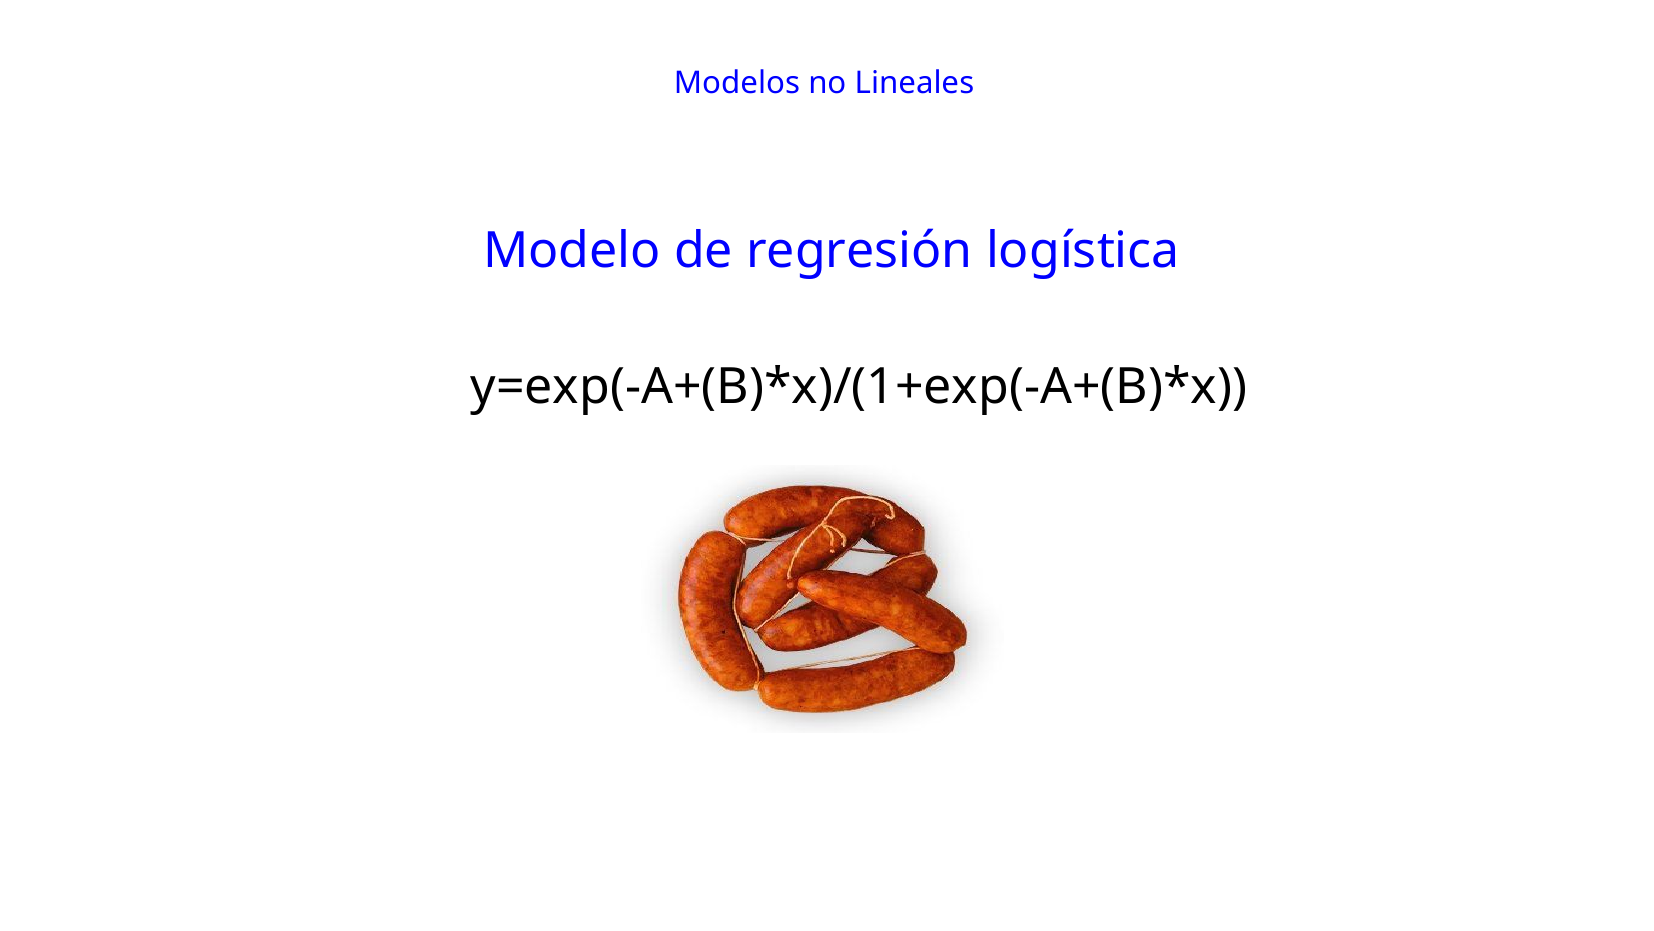

Modelos no Lineales
Modelo de regresión logística
y=exp(-A+(B)*x)/(1+exp(-A+(B)*x))